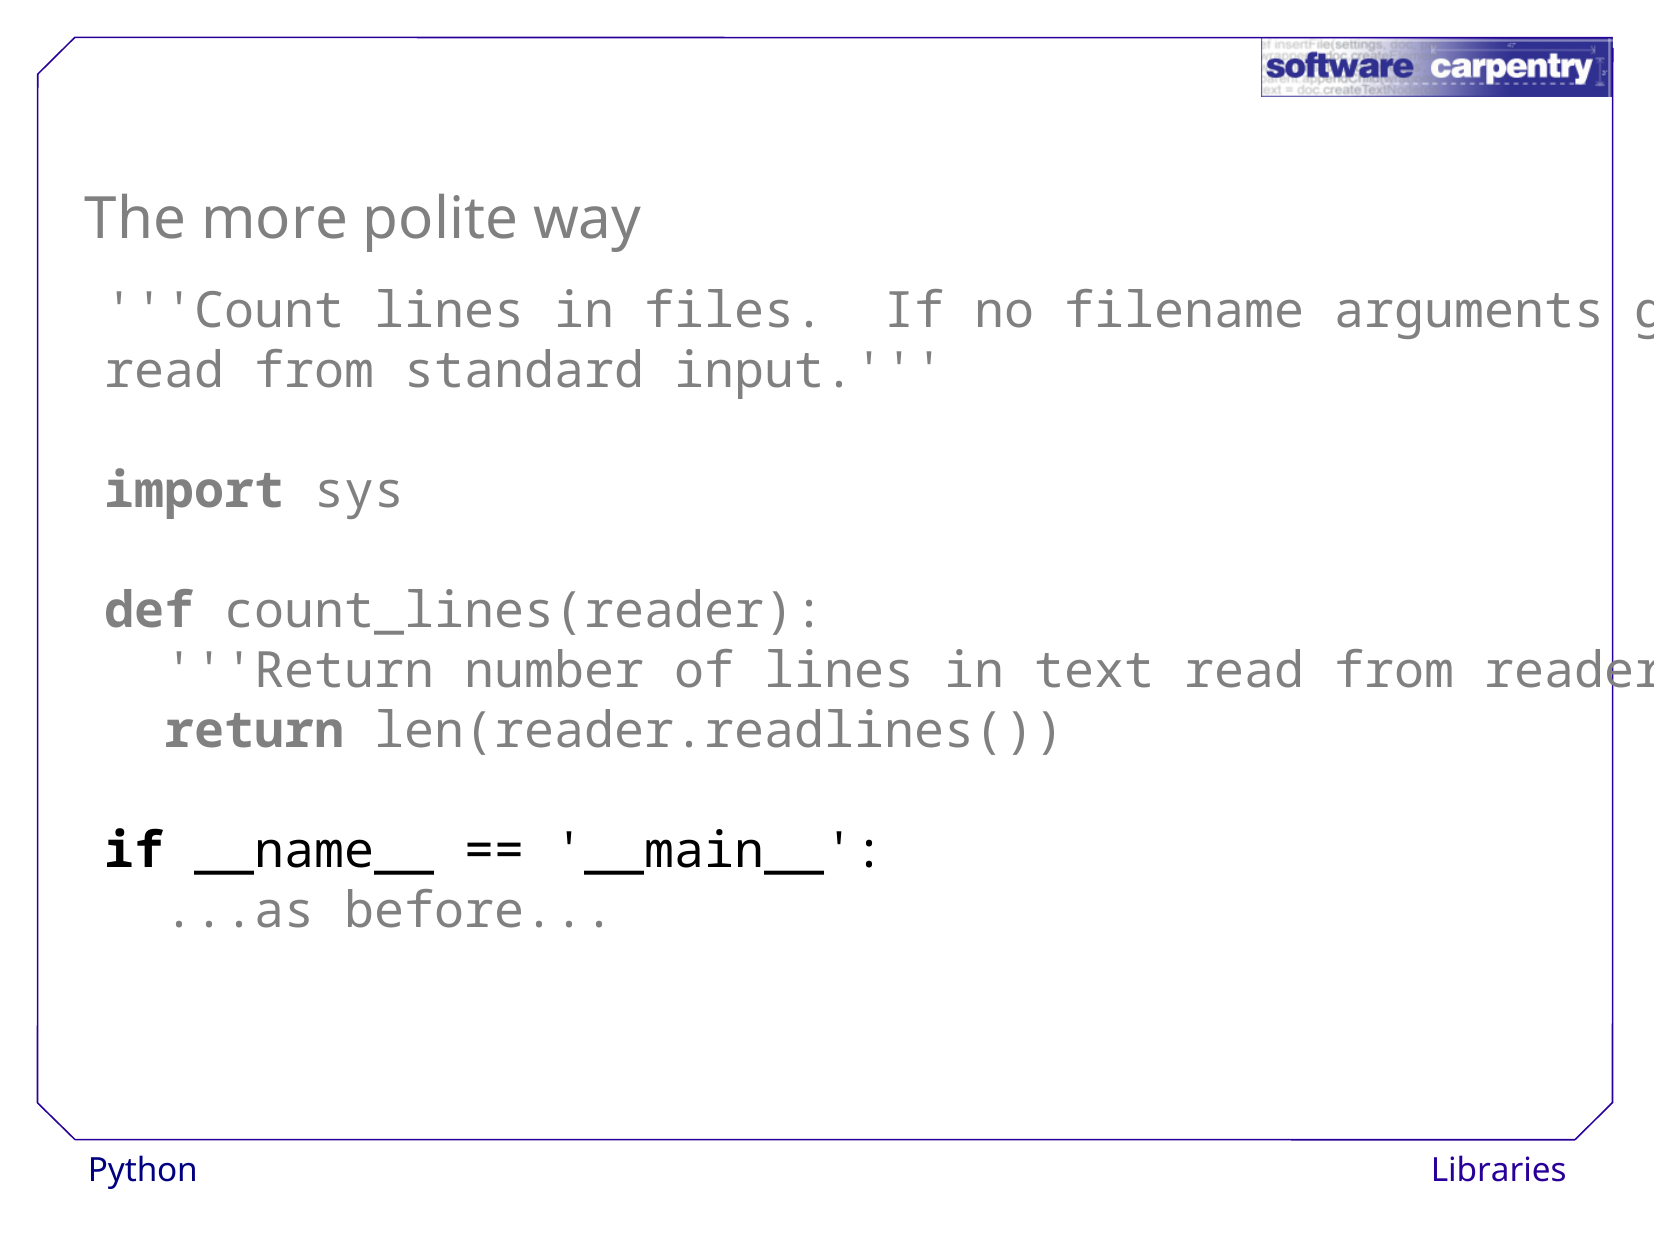

The more polite way
'''Count lines in files. If no filename arguments given,
read from standard input.'''
import sys
def count_lines(reader):
 '''Return number of lines in text read from reader.'''
 return len(reader.readlines())
if __name__ == '__main__':
 ...as before...